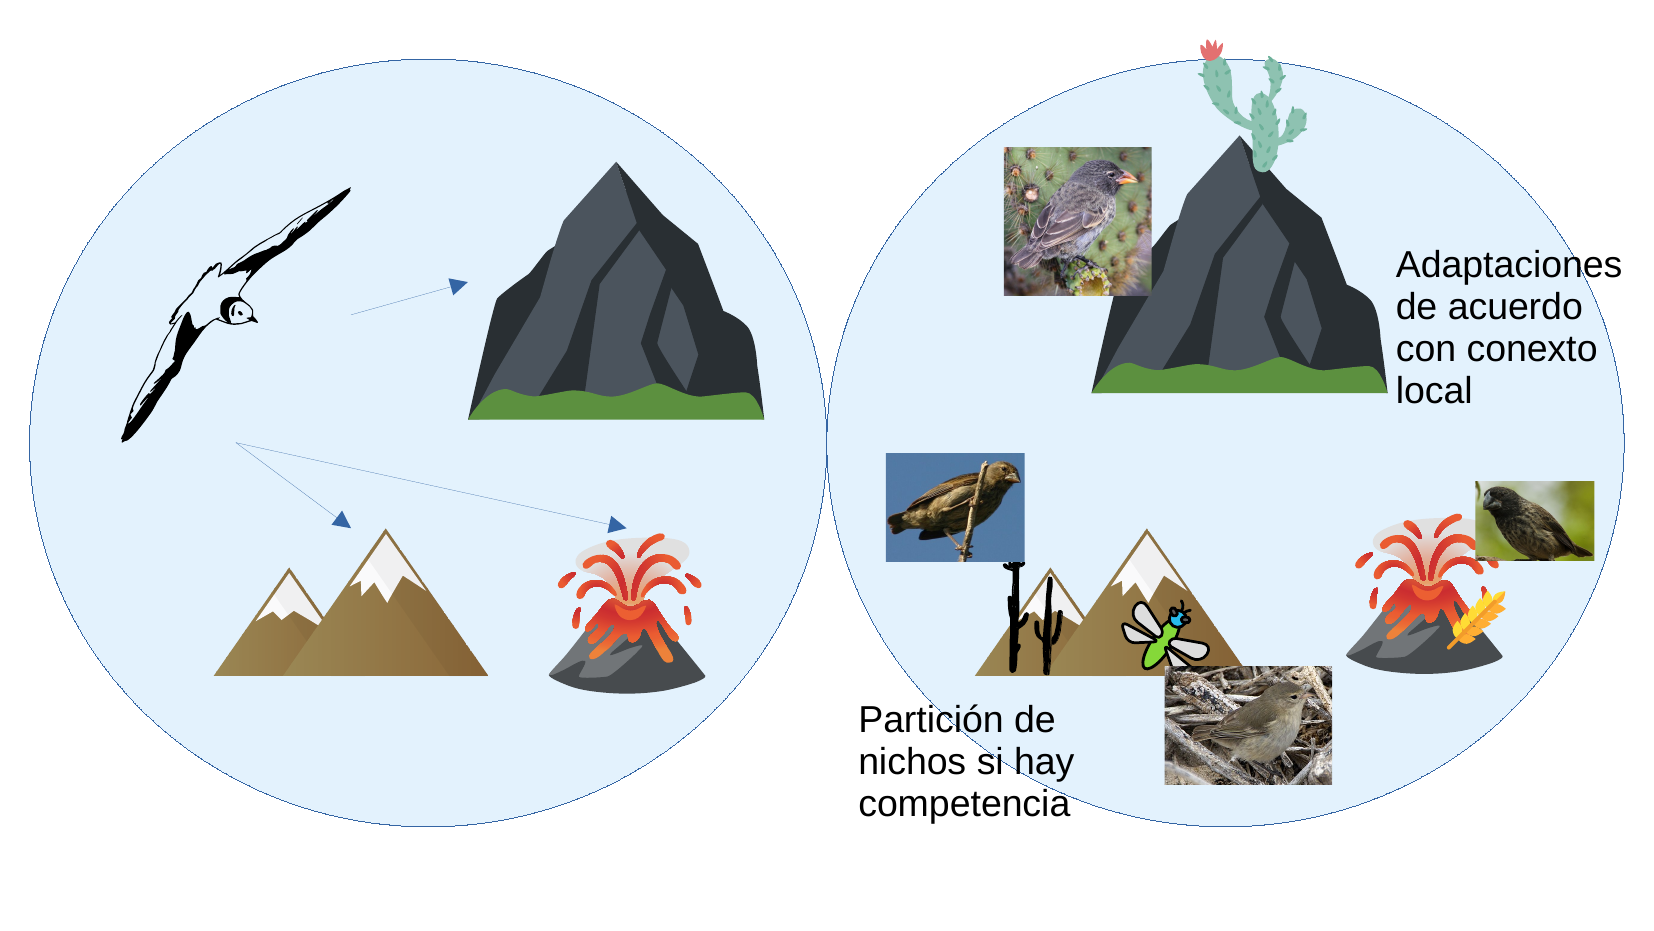

Adaptaciones de acuerdo con conexto local
Partición de nichos si hay competencia